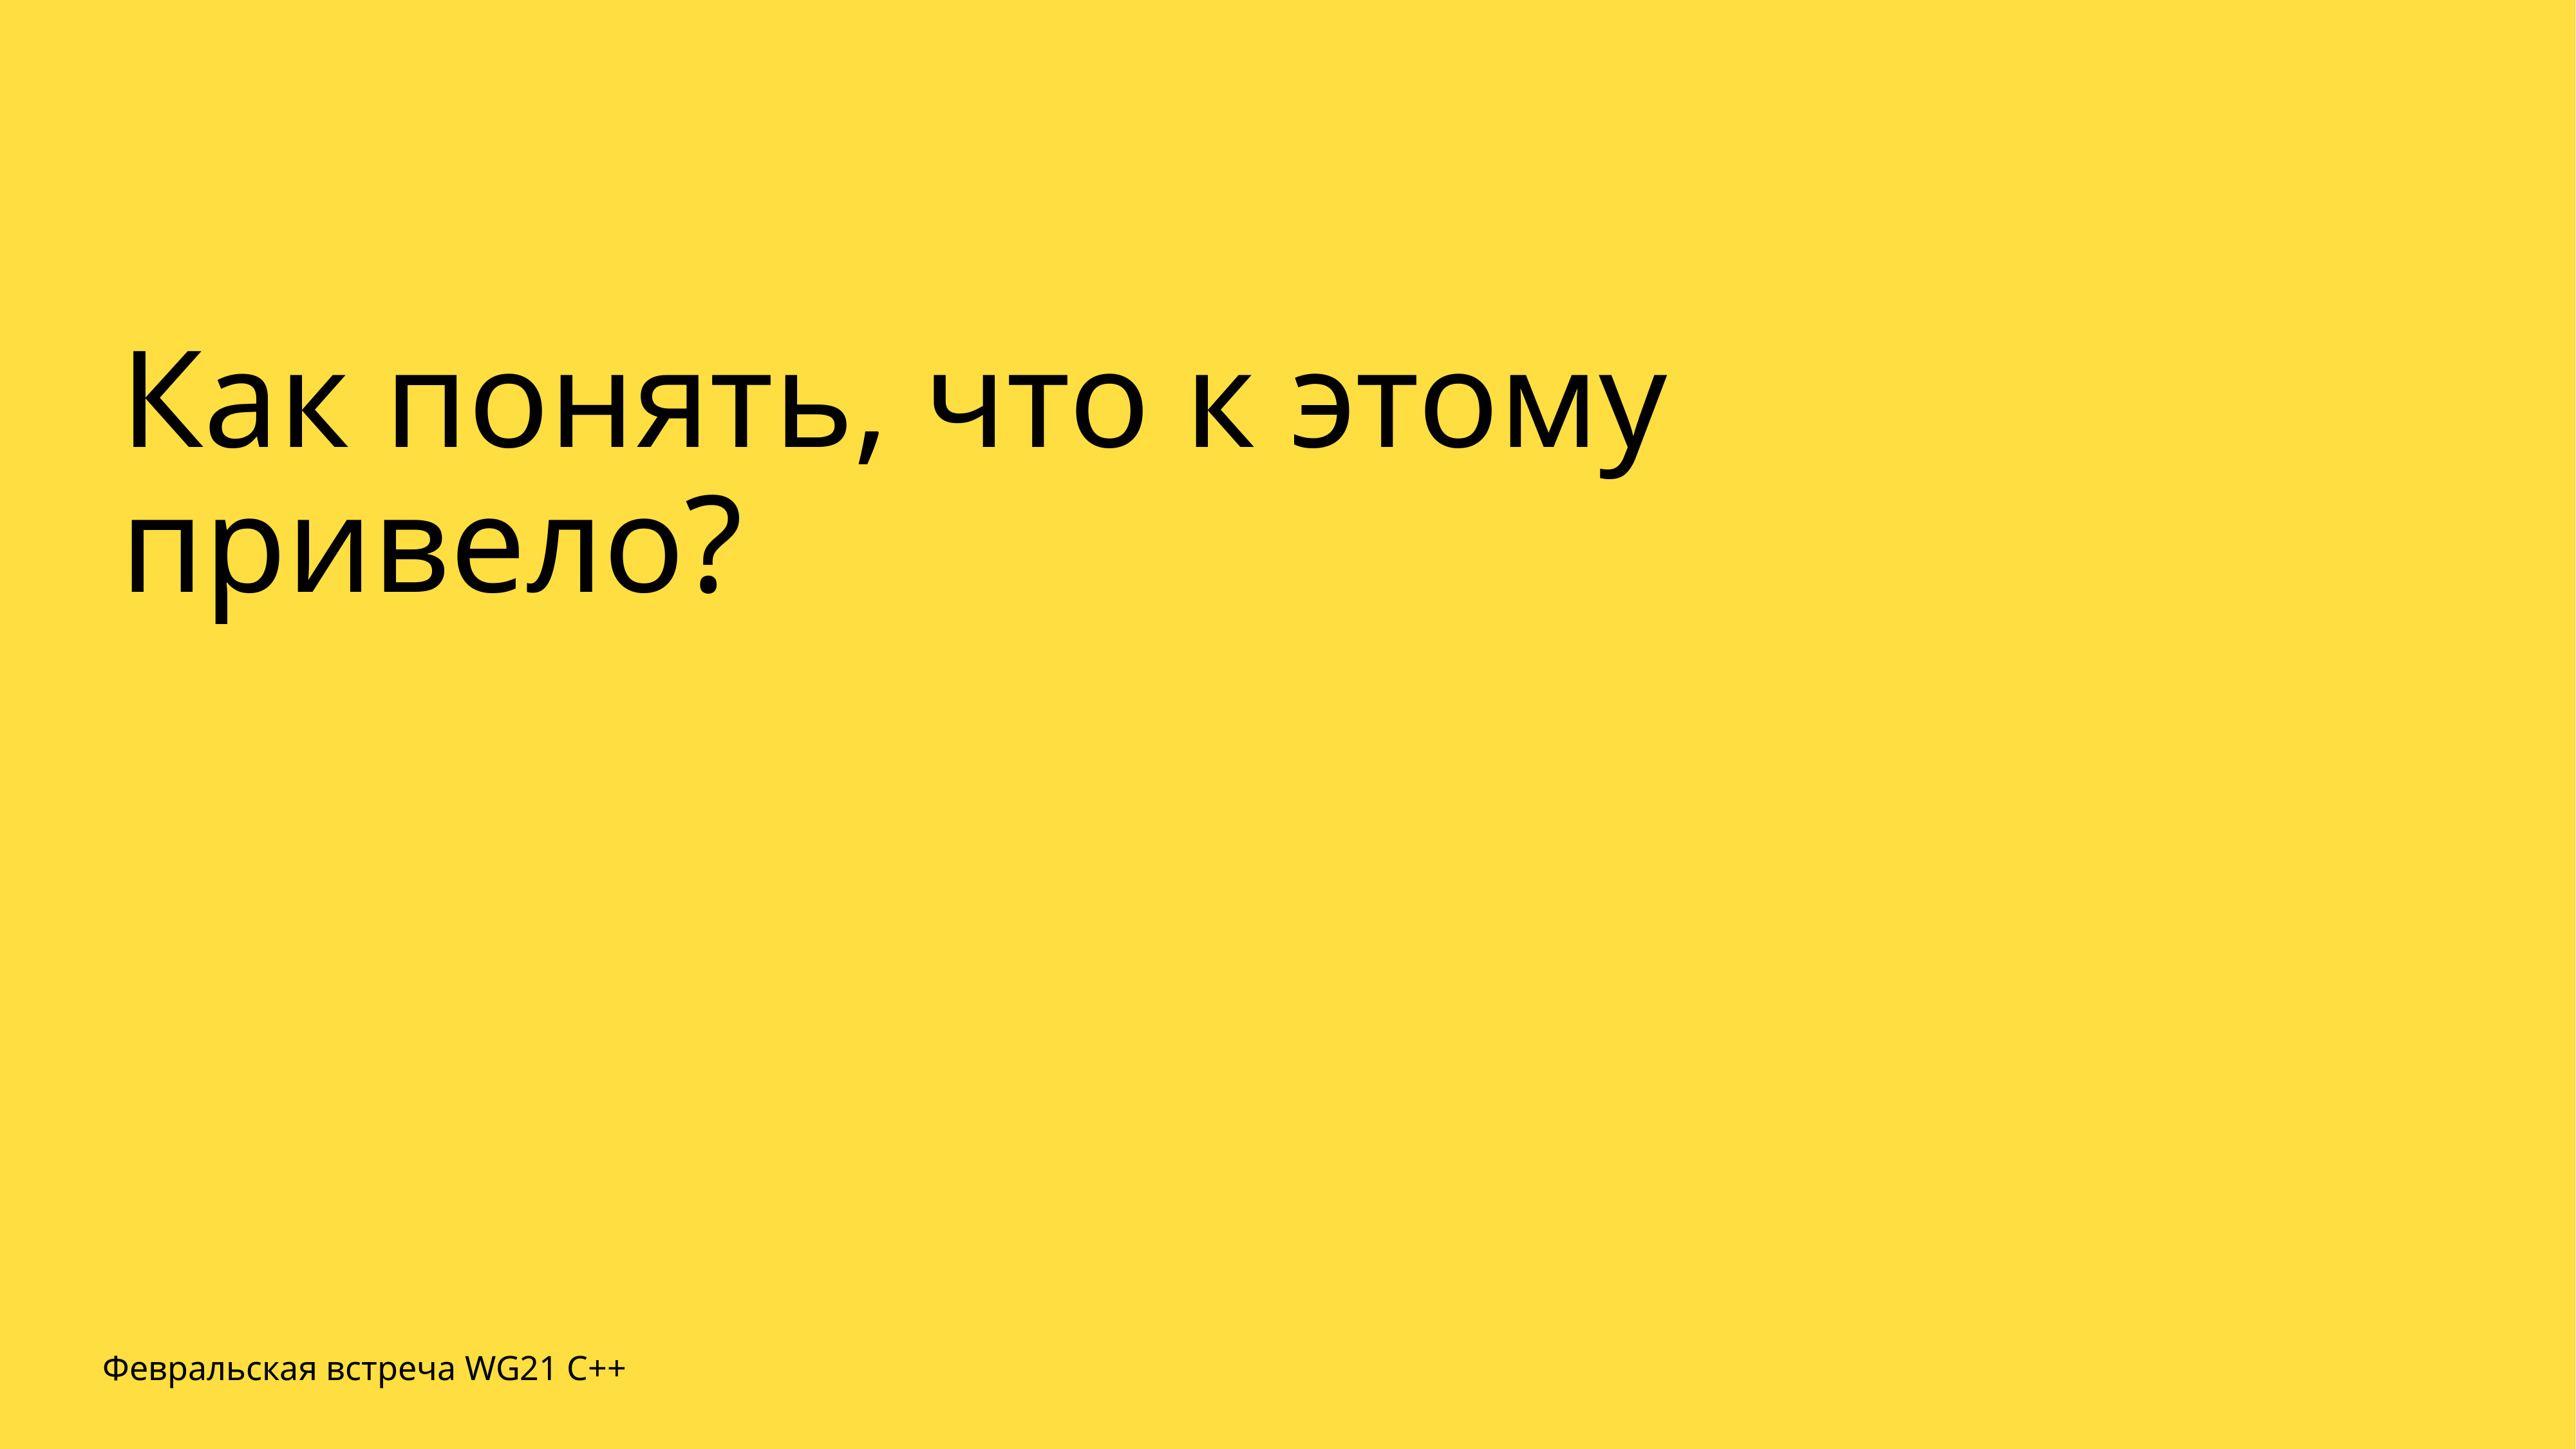

# Как понять, что к этому привело?
Февральская встреча WG21 C++